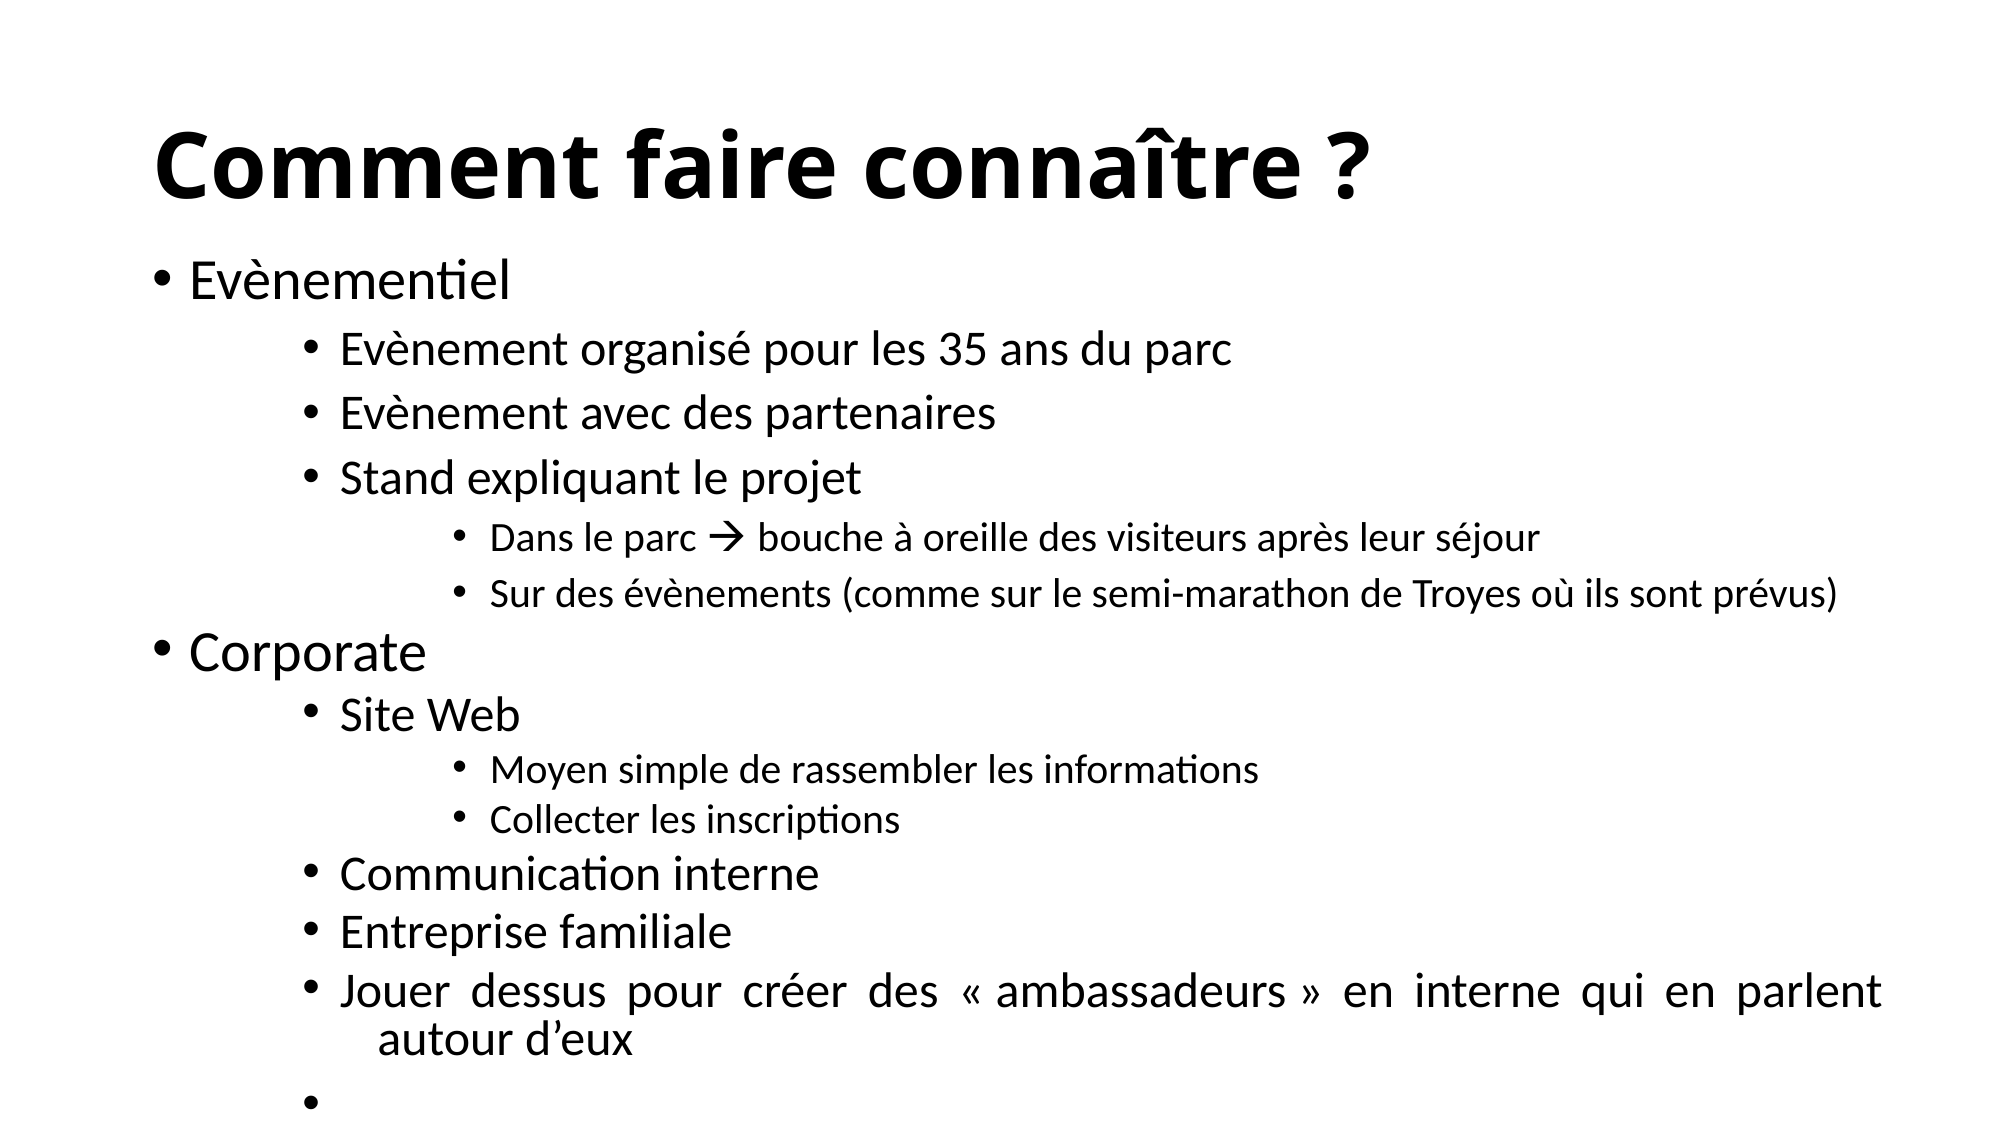

# Comment faire connaître ?
Evènementiel
Evènement organisé pour les 35 ans du parc
Evènement avec des partenaires
Stand expliquant le projet
Dans le parc  bouche à oreille des visiteurs après leur séjour
Sur des évènements (comme sur le semi-marathon de Troyes où ils sont prévus)
Corporate
Site Web
Moyen simple de rassembler les informations
Collecter les inscriptions
Communication interne
Entreprise familiale
Jouer dessus pour créer des « ambassadeurs » en interne qui en parlent autour d’eux